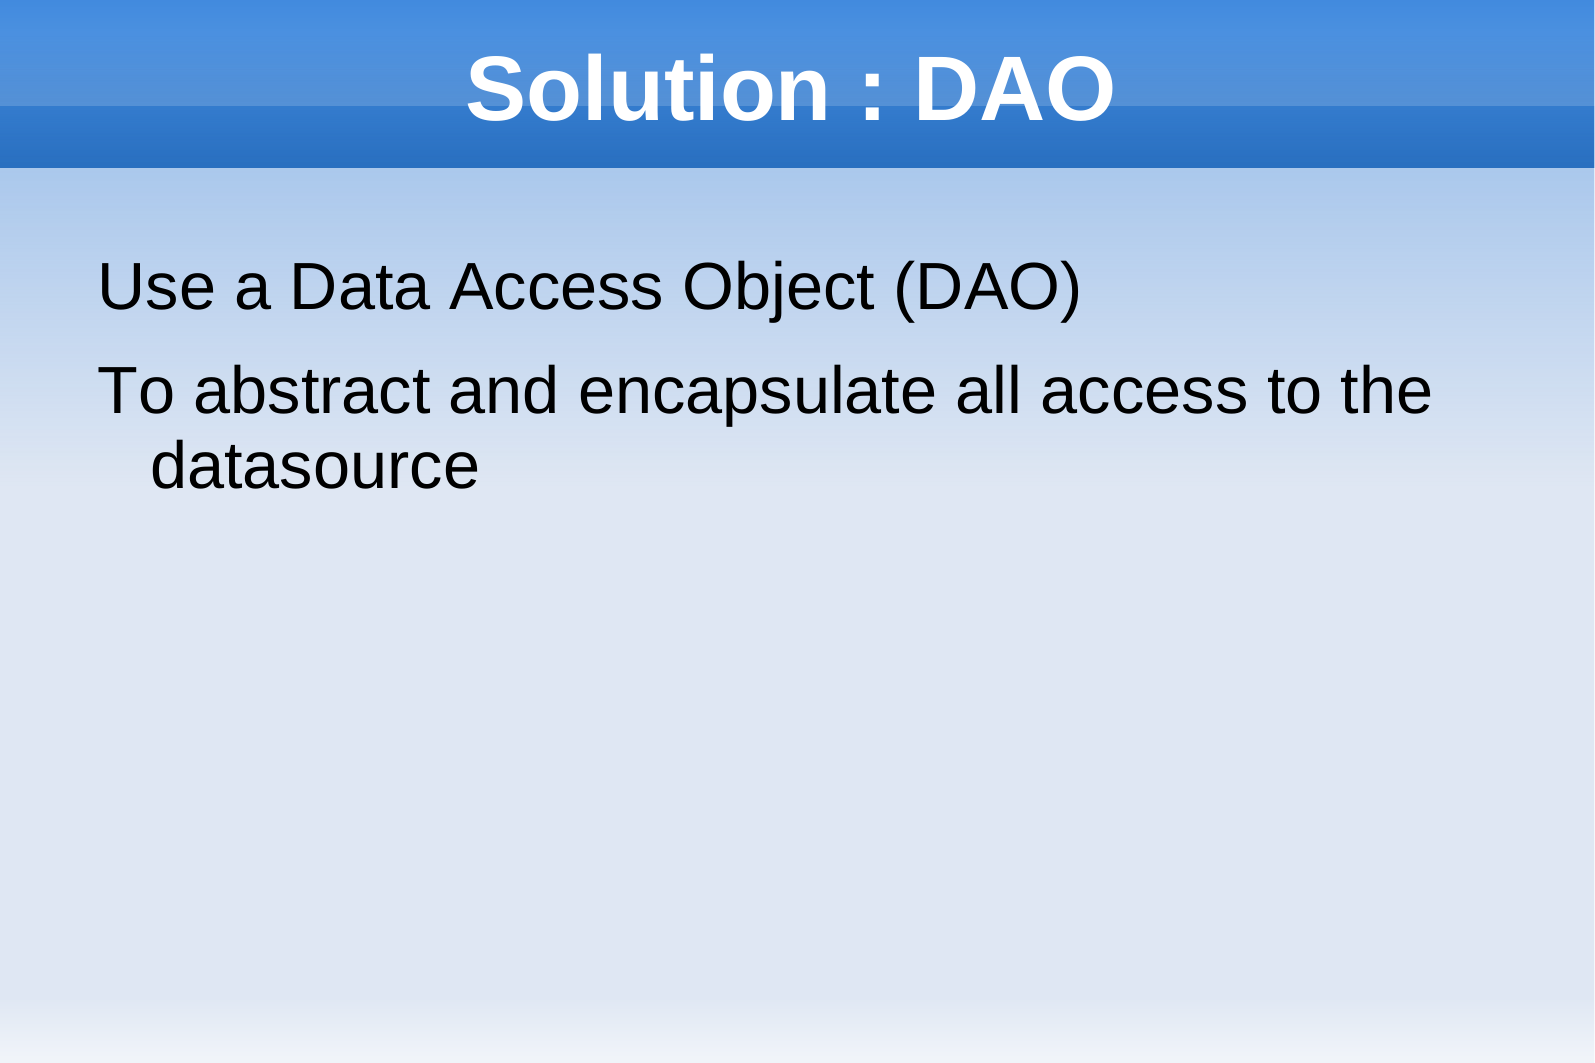

# Solution : DAO
Use a Data Access Object (DAO)
To abstract and encapsulate all access to the datasource